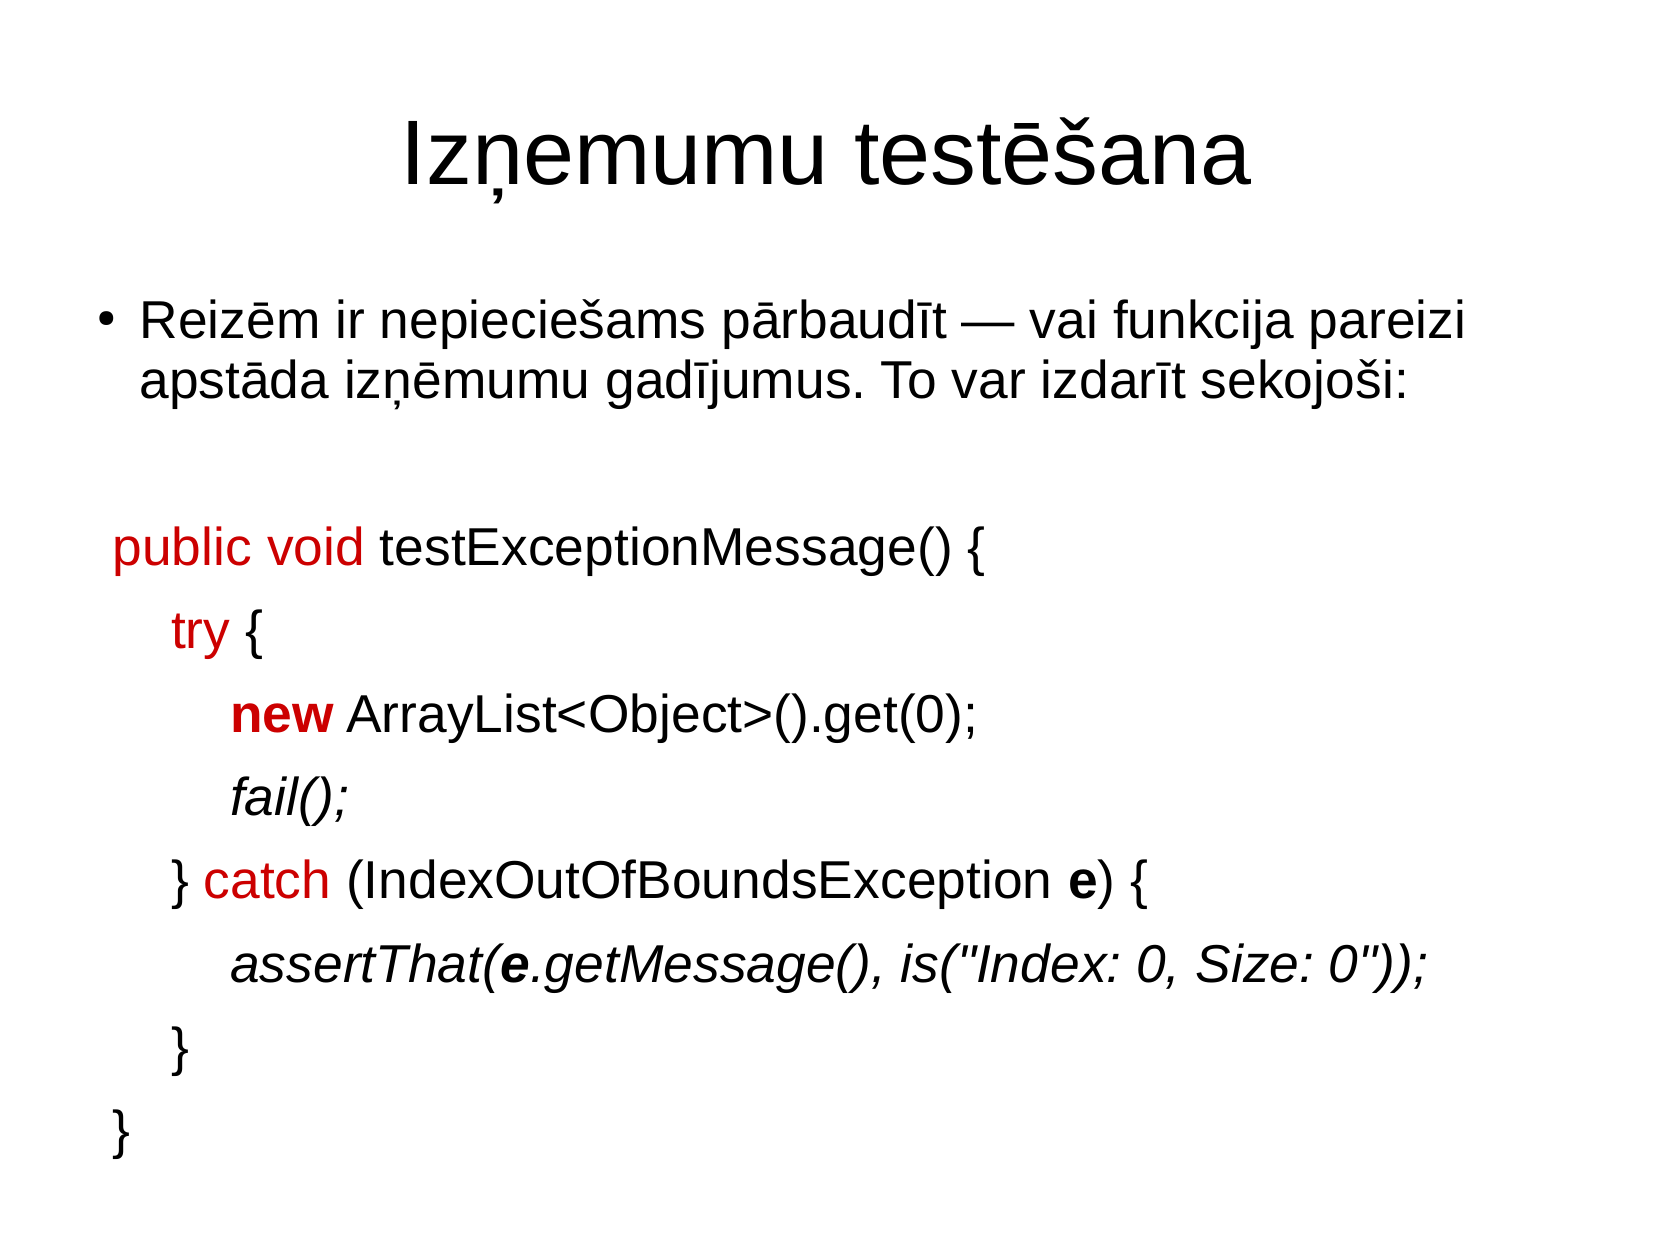

# Izņemumu testēšana
Reizēm ir nepieciešams pārbaudīt — vai funkcija pareizi apstāda izņēmumu gadījumus. To var izdarīt sekojoši:
 public void testExceptionMessage() {
 try {
 new ArrayList<Object>().get(0);
 fail();
 } catch (IndexOutOfBoundsException e) {
 assertThat(e.getMessage(), is("Index: 0, Size: 0"));
 }
 }